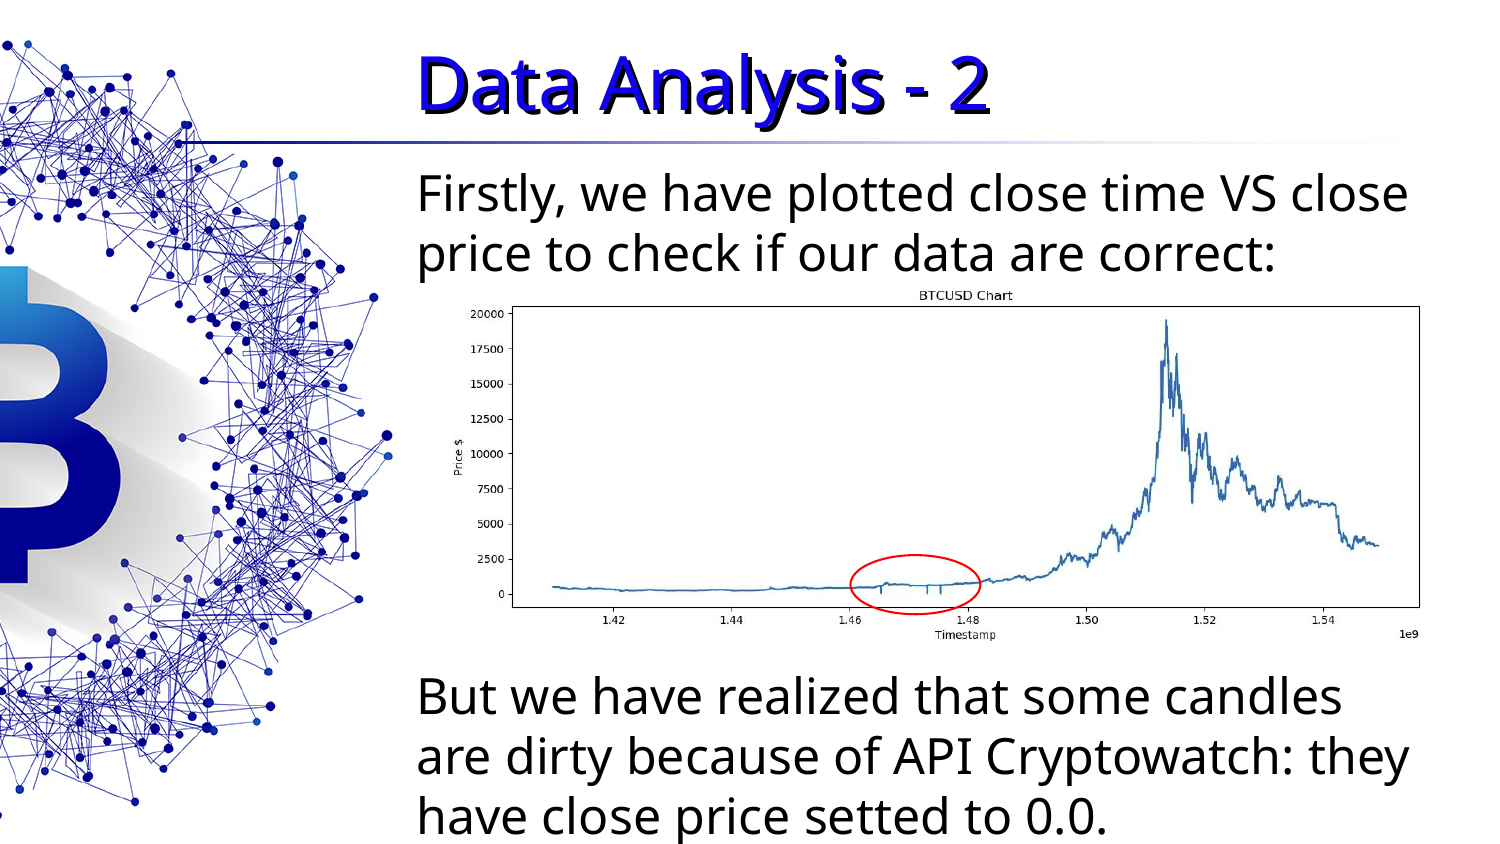

# Data Analysis - 2
Firstly, we have plotted close time VS close price to check if our data are correct:
But we have realized that some candles are dirty because of API Cryptowatch: they have close price setted to 0.0.